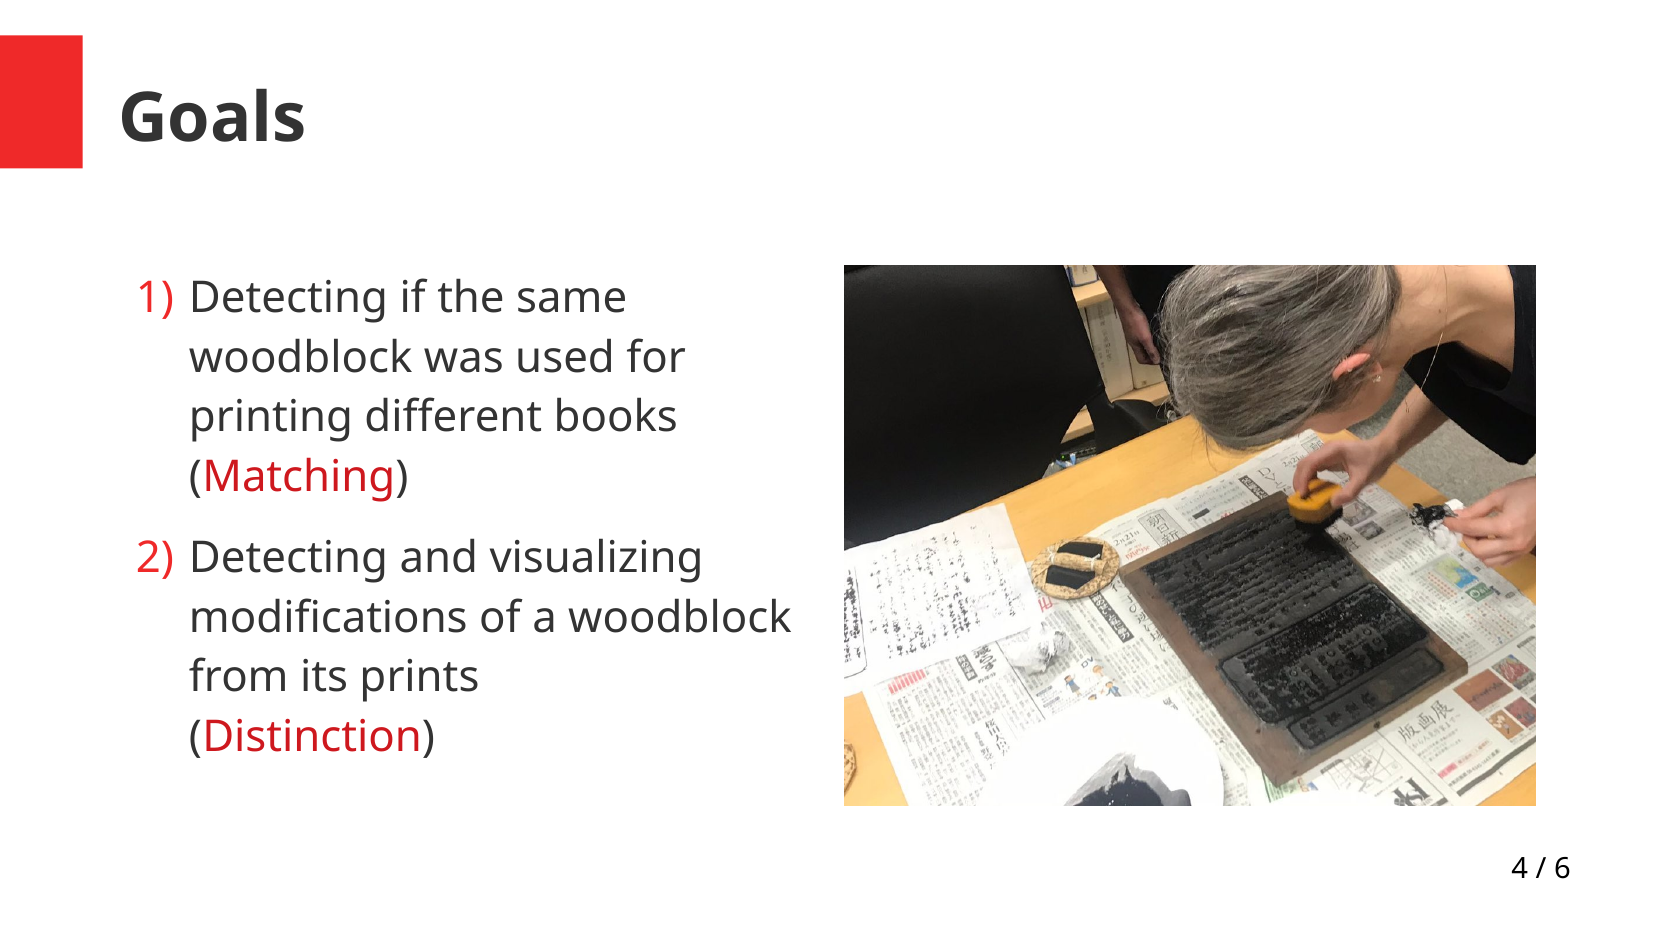

# Goals
Detecting if the same woodblock was used for printing different books
(Matching)
Detecting and visualizing modifications of a woodblock from its prints
(Distinction)
4